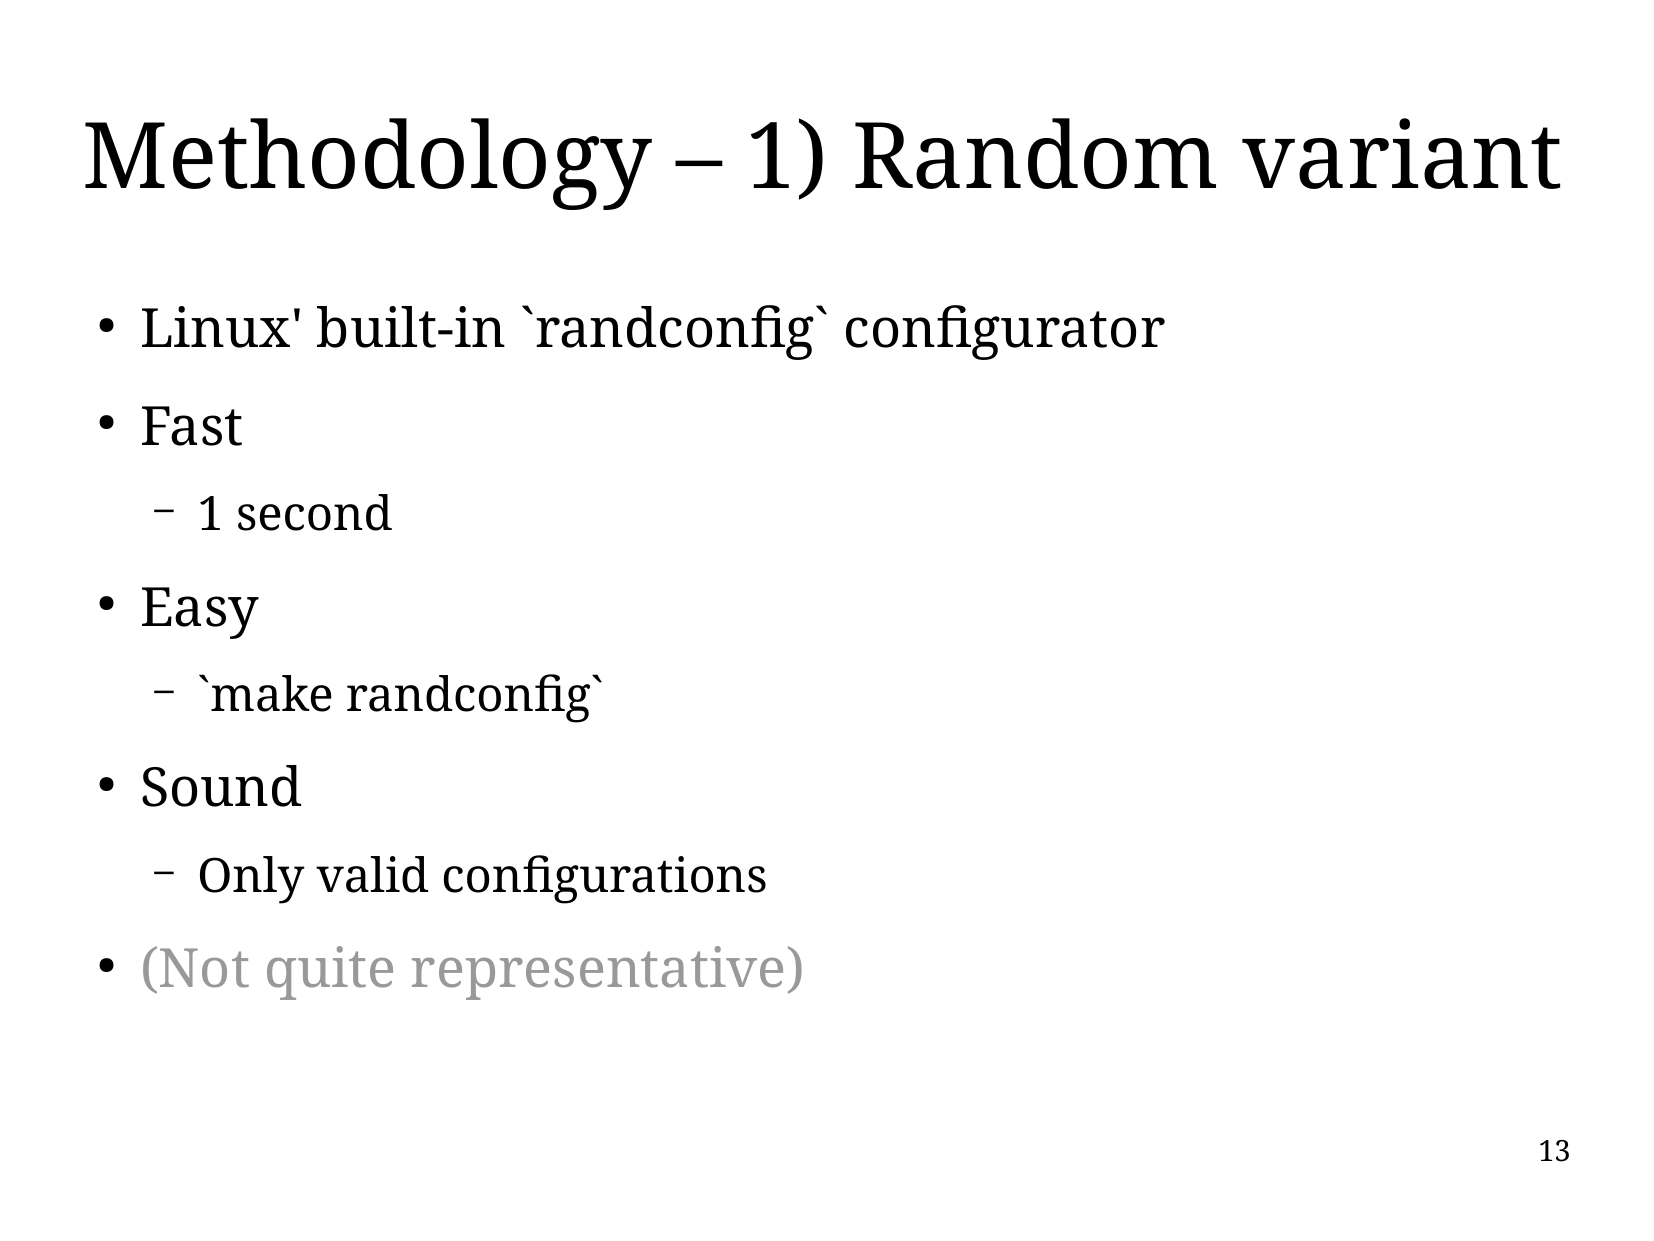

# Methodology – 1) Random variant
Linux' built-in `randconfig` configurator
Fast
1 second
Easy
`make randconfig`
Sound
Only valid configurations
(Not quite representative)
13